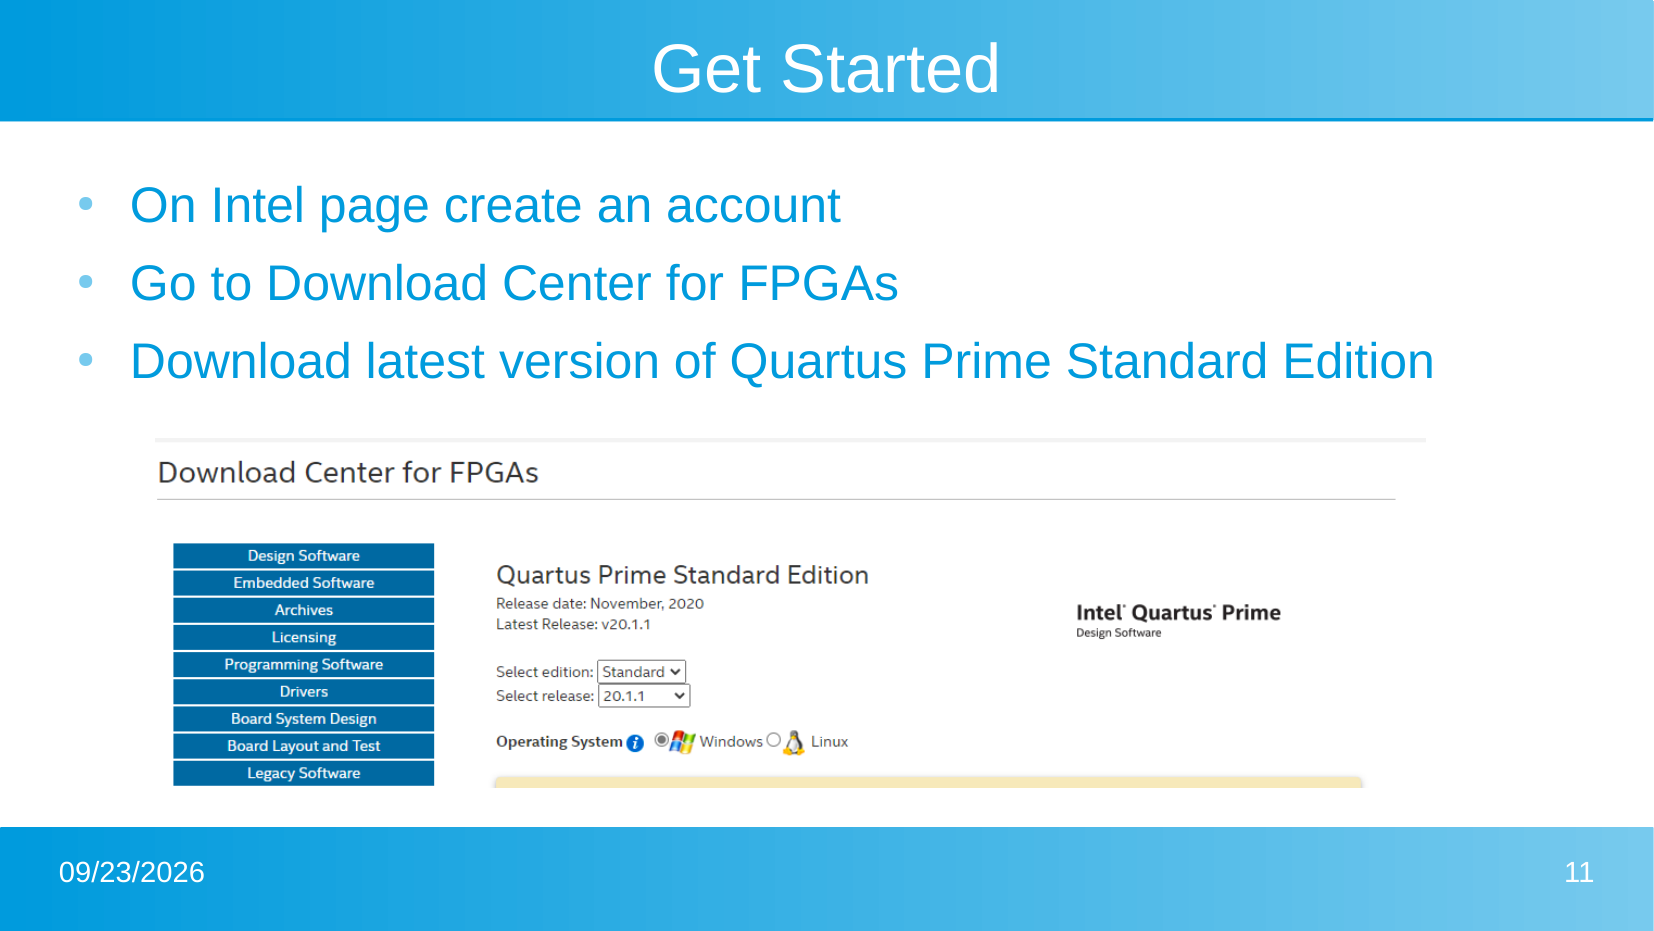

# Get Started
On Intel page create an account
Go to Download Center for FPGAs
Download latest version of Quartus Prime Standard Edition
11